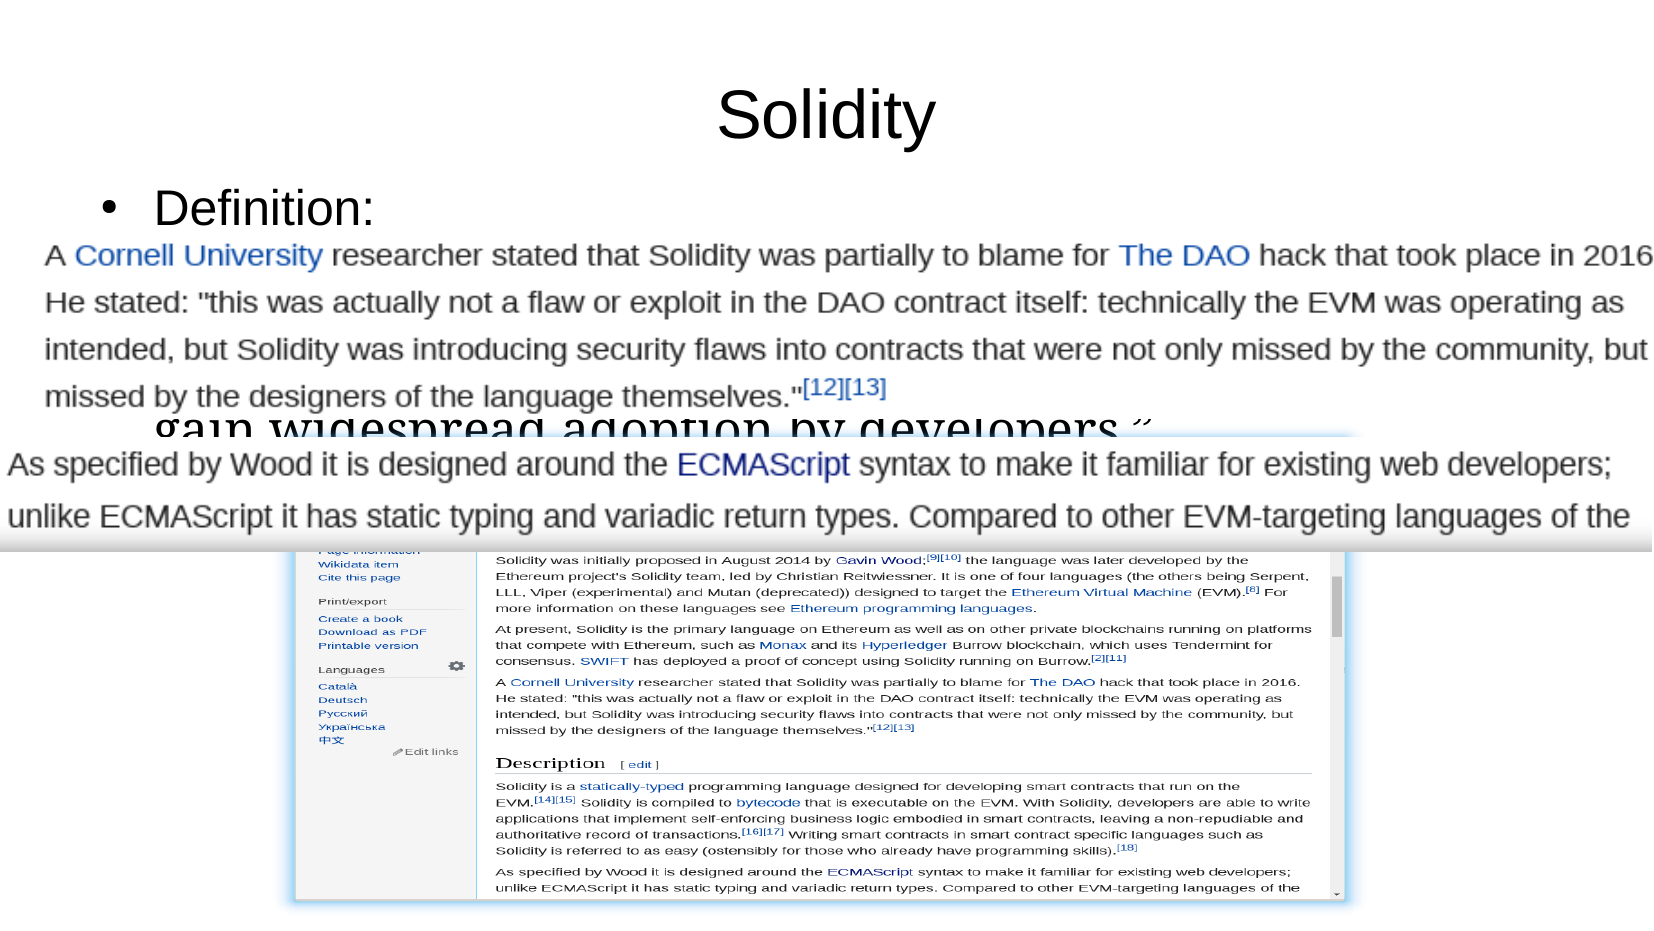

# Solidity
Definition:
“A programming language designed to prove to Ben Scherrey that a greater abomination than Javascript could gain widespread adoption by developers.”